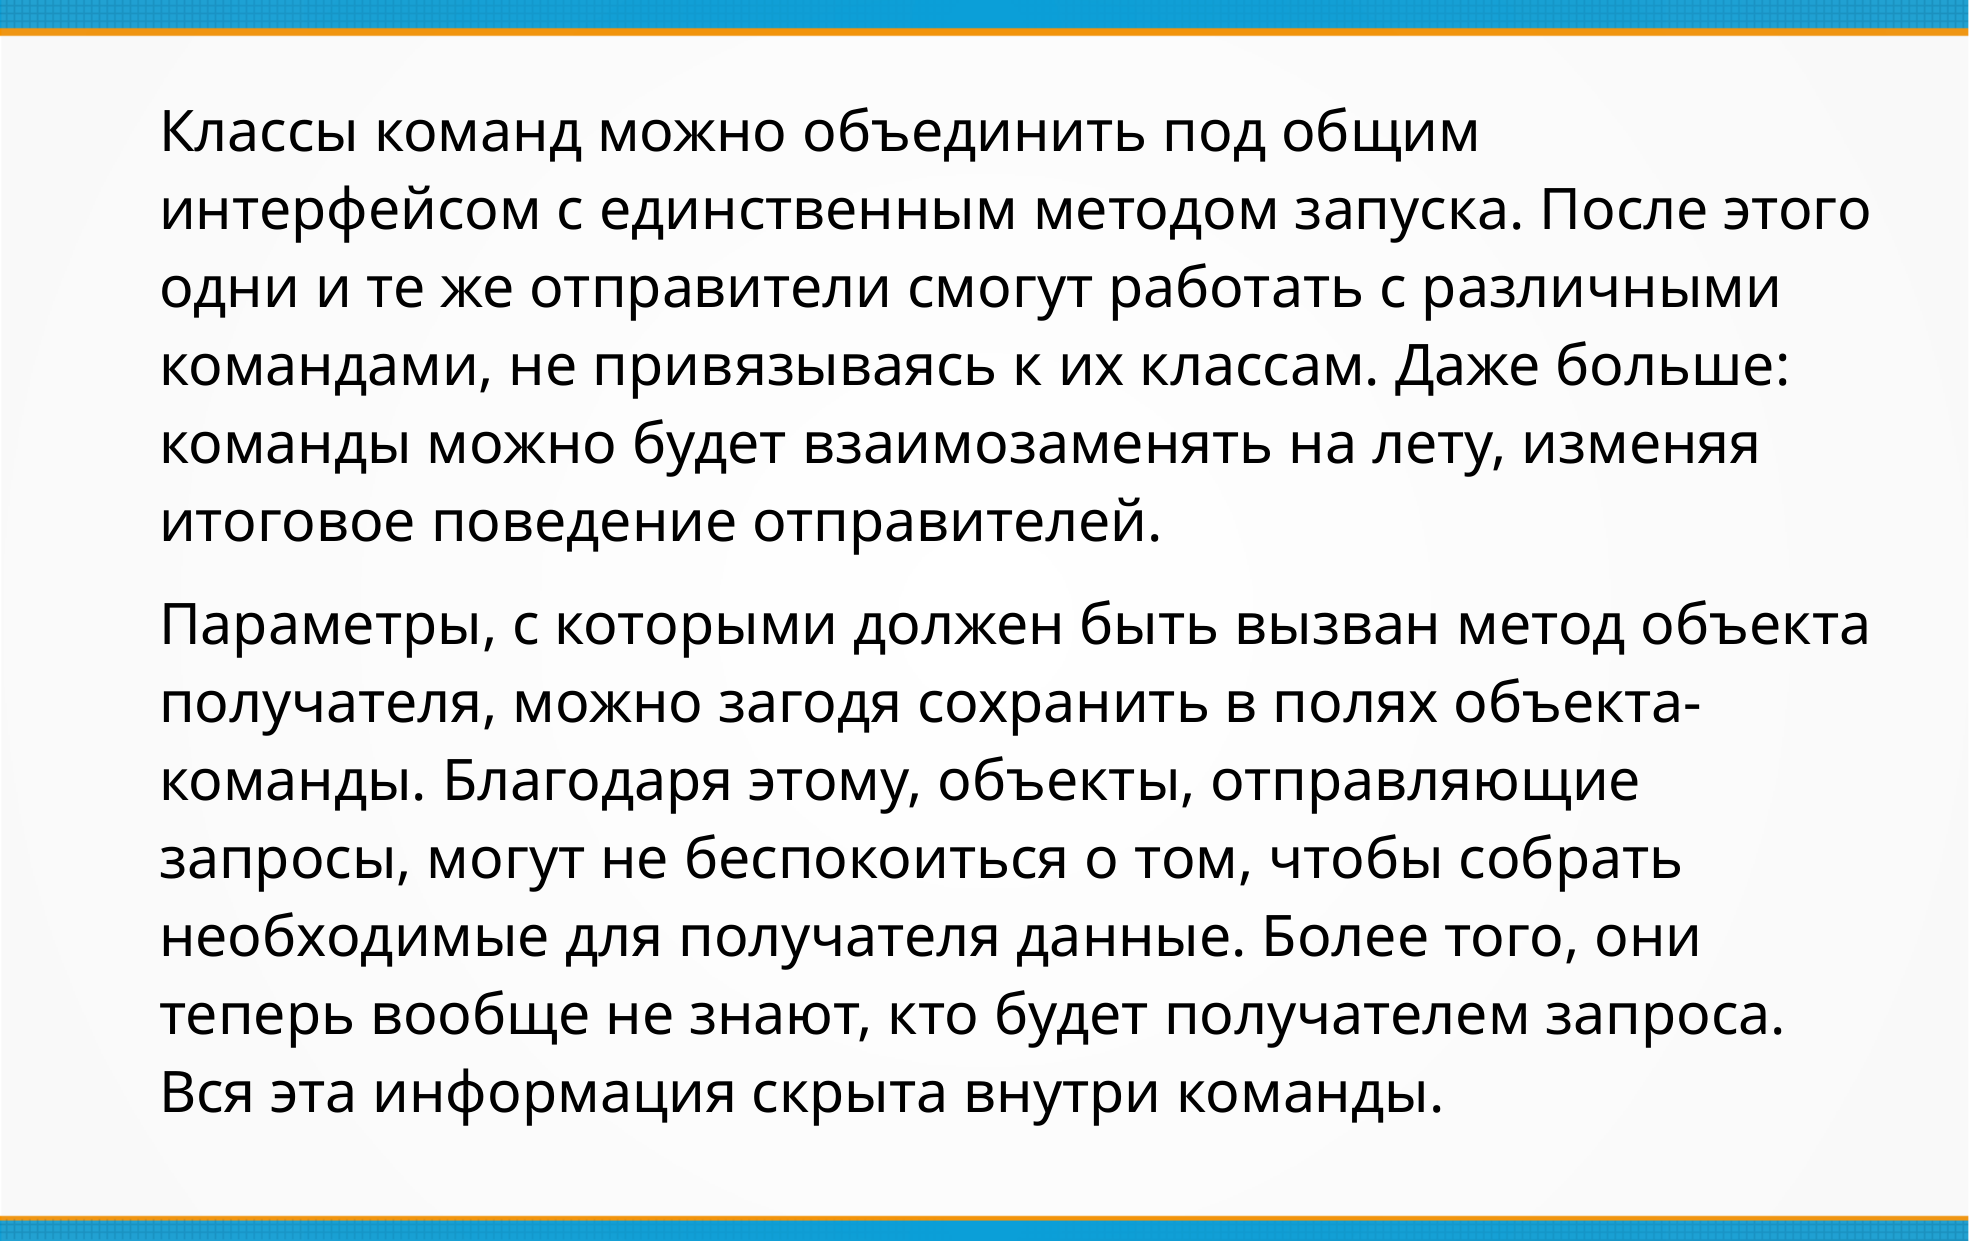

# Классы команд можно объединить под общим интерфейсом c единственным методом запуска. После этого одни и те же отправители смогут работать с различными командами, не привязываясь к их классам. Даже больше: команды можно будет взаимозаменять на лету, изменяя итоговое поведение отправителей.
Параметры, с которыми должен быть вызван метод объекта получателя, можно загодя сохранить в полях объекта-команды. Благодаря этому, объекты, отправляющие запросы, могут не беспокоиться о том, чтобы собрать необходимые для получателя данные. Более того, они теперь вообще не знают, кто будет получателем запроса. Вся эта информация скрыта внутри команды.